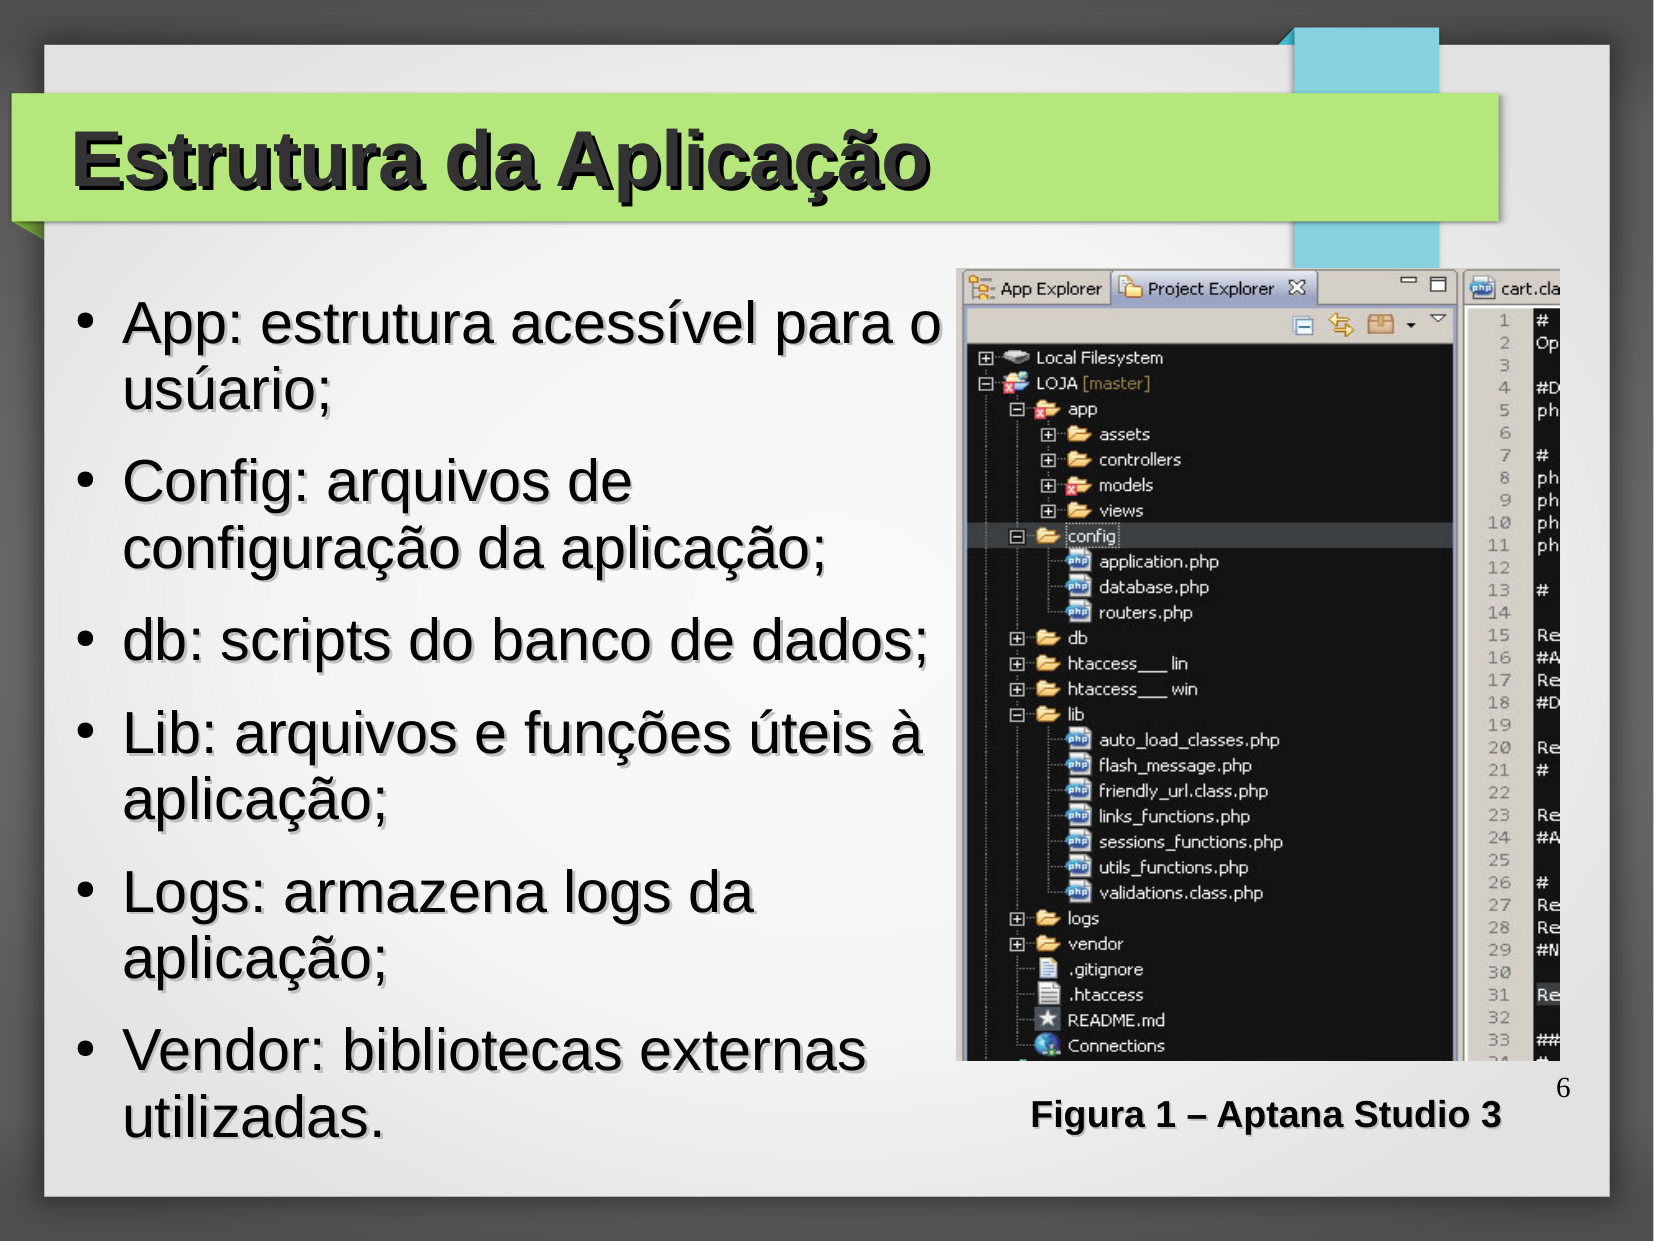

# Estrutura da Aplicação
App: estrutura acessível para o usúario;
Config: arquivos de configuração da aplicação;
db: scripts do banco de dados;
Lib: arquivos e funções úteis à aplicação;
Logs: armazena logs da aplicação;
Vendor: bibliotecas externas utilizadas.
6
Figura 1 – Aptana Studio 3